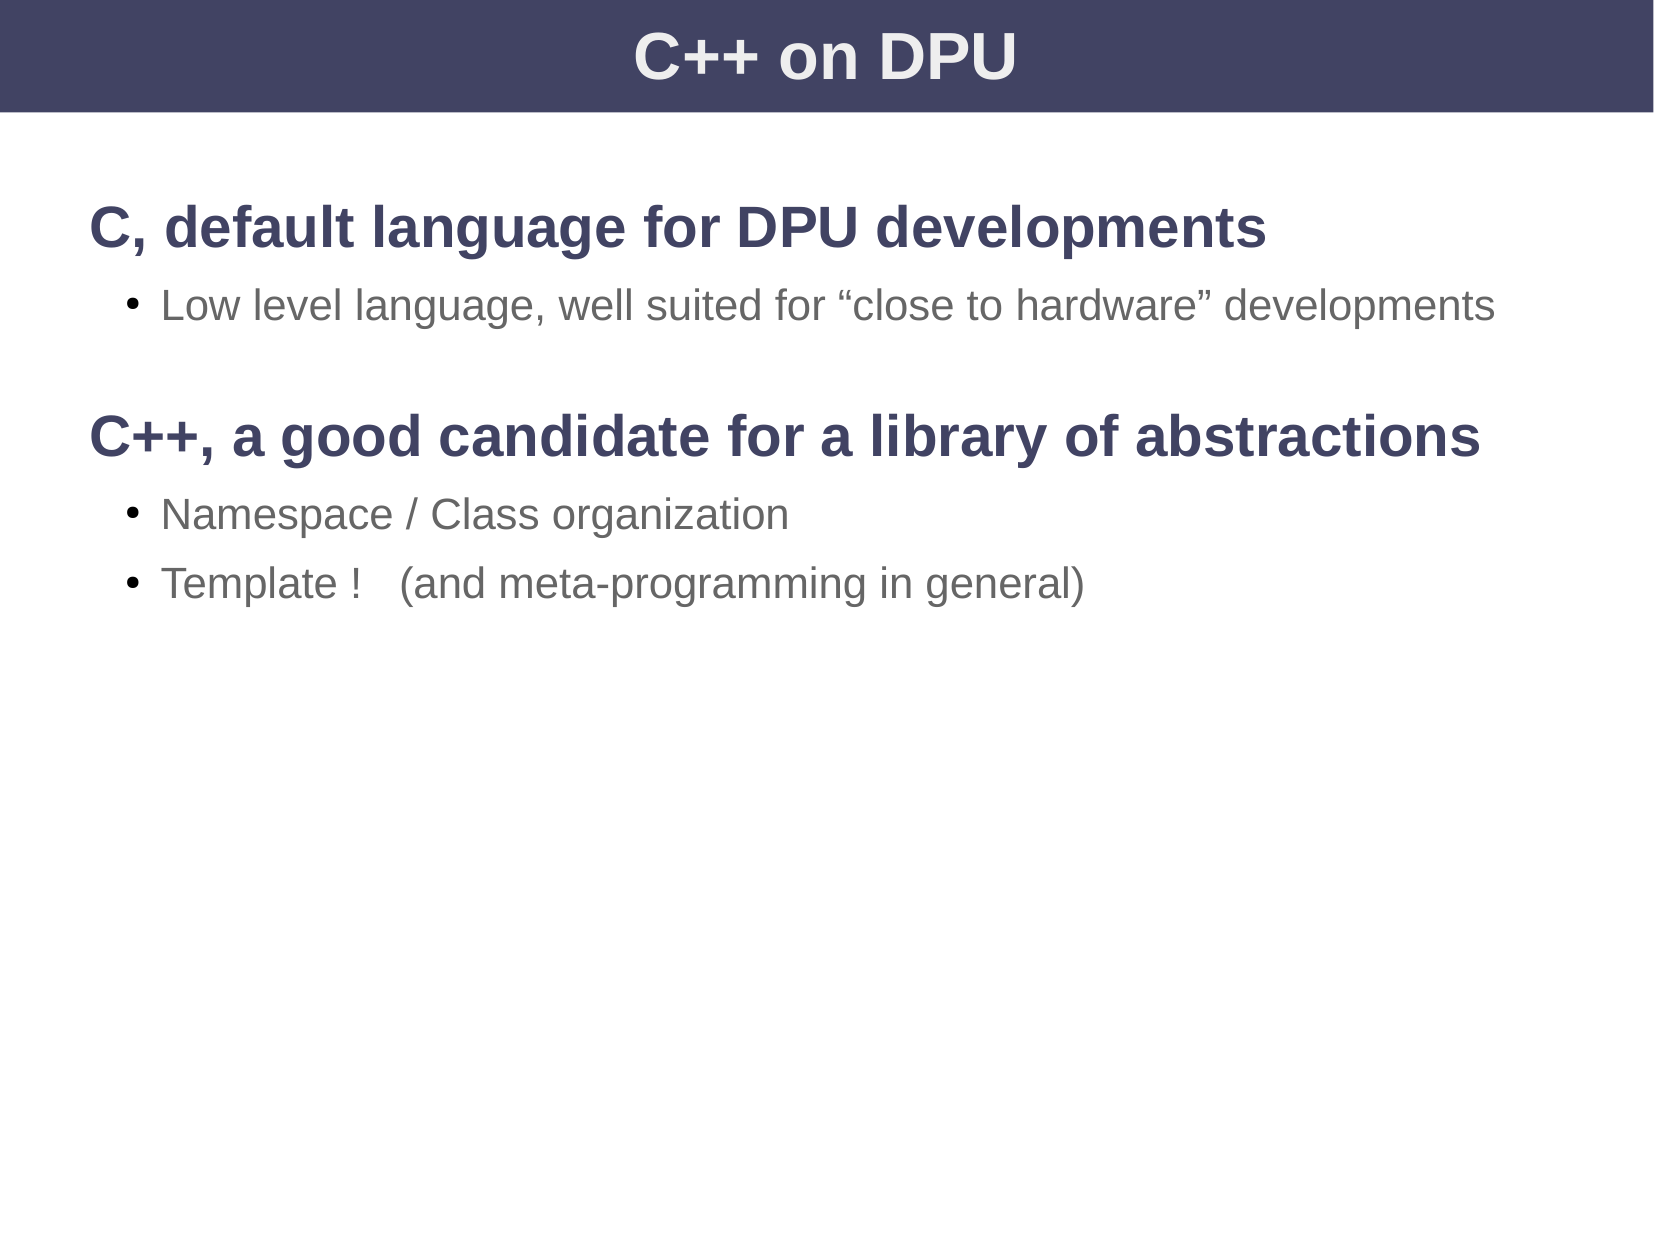

C++ on DPU
C, default language for DPU developments
Low level language, well suited for “close to hardware” developments
C++, a good candidate for a library of abstractions
Namespace / Class organization
Template ! (and meta-programming in general)